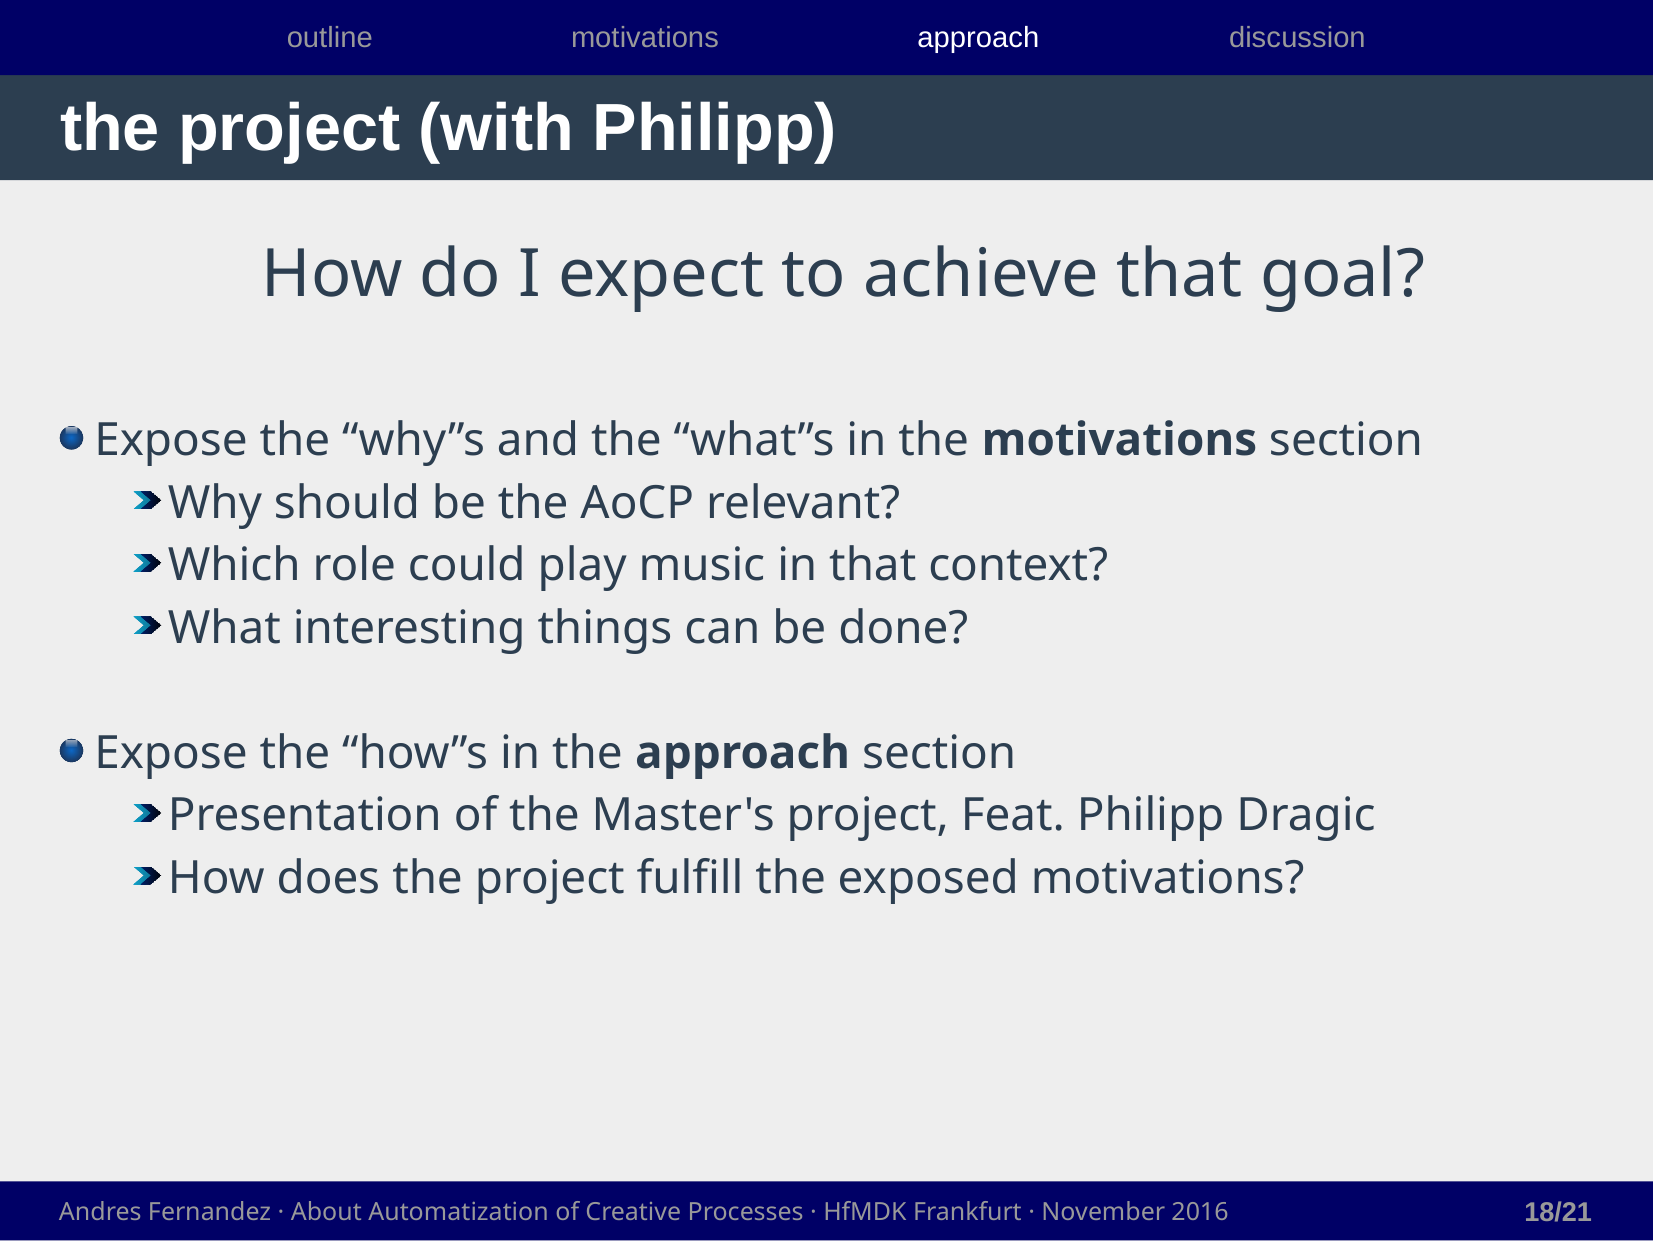

outline motivations approach discussion
# the project (with Philipp)
How do I expect to achieve that goal?
Expose the “why”s and the “what”s in the motivations section
Why should be the AoCP relevant?
Which role could play music in that context?
What interesting things can be done?
Expose the “how”s in the approach section
Presentation of the Master's project, Feat. Philipp Dragic
How does the project fulfill the exposed motivations?